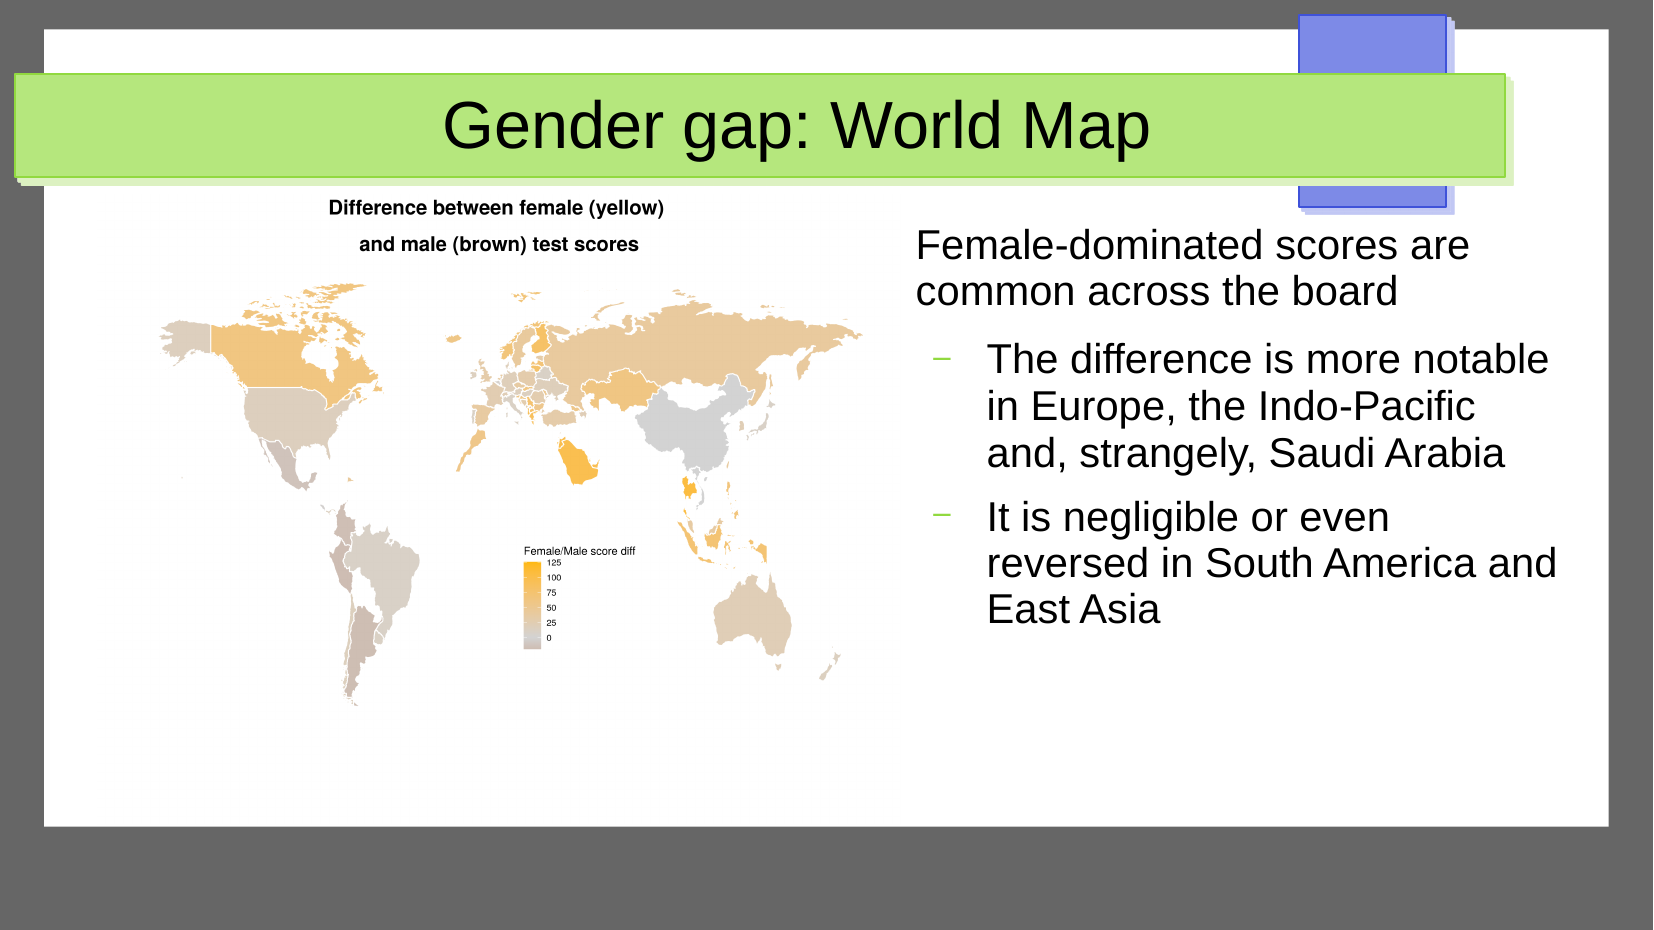

# Gender gap: World Map
Female-dominated scores are common across the board
The difference is more notable in Europe, the Indo-Pacific and, strangely, Saudi Arabia
It is negligible or even reversed in South America and East Asia